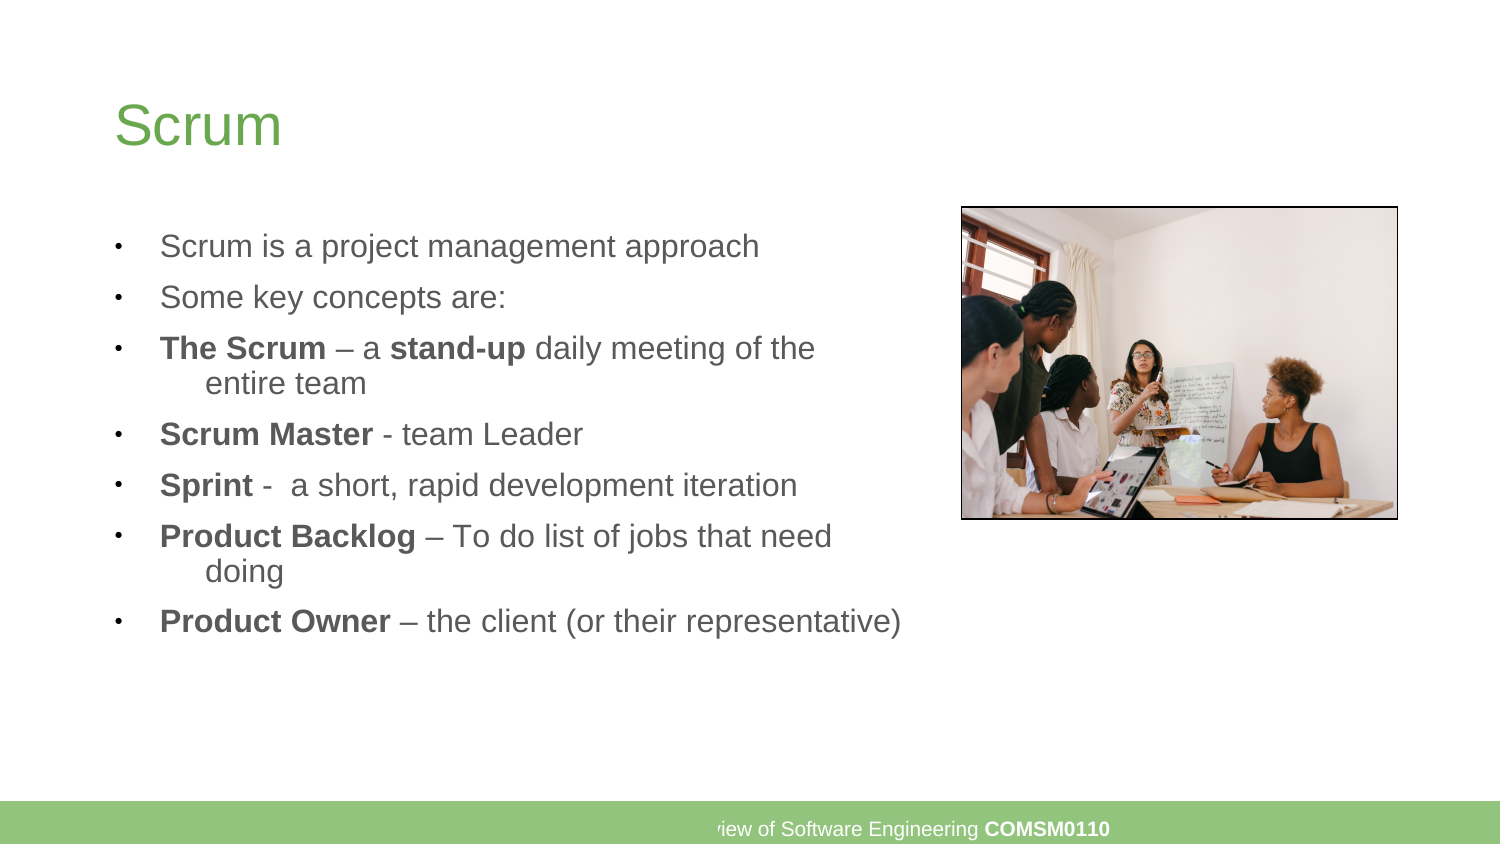

# Scrum
Scrum is a project management approach
Some key concepts are:
The Scrum – a stand-up daily meeting of the entire team
Scrum Master - team Leader
Sprint - a short, rapid development iteration
Product Backlog – To do list of jobs that need doing
Product Owner – the client (or their representative)